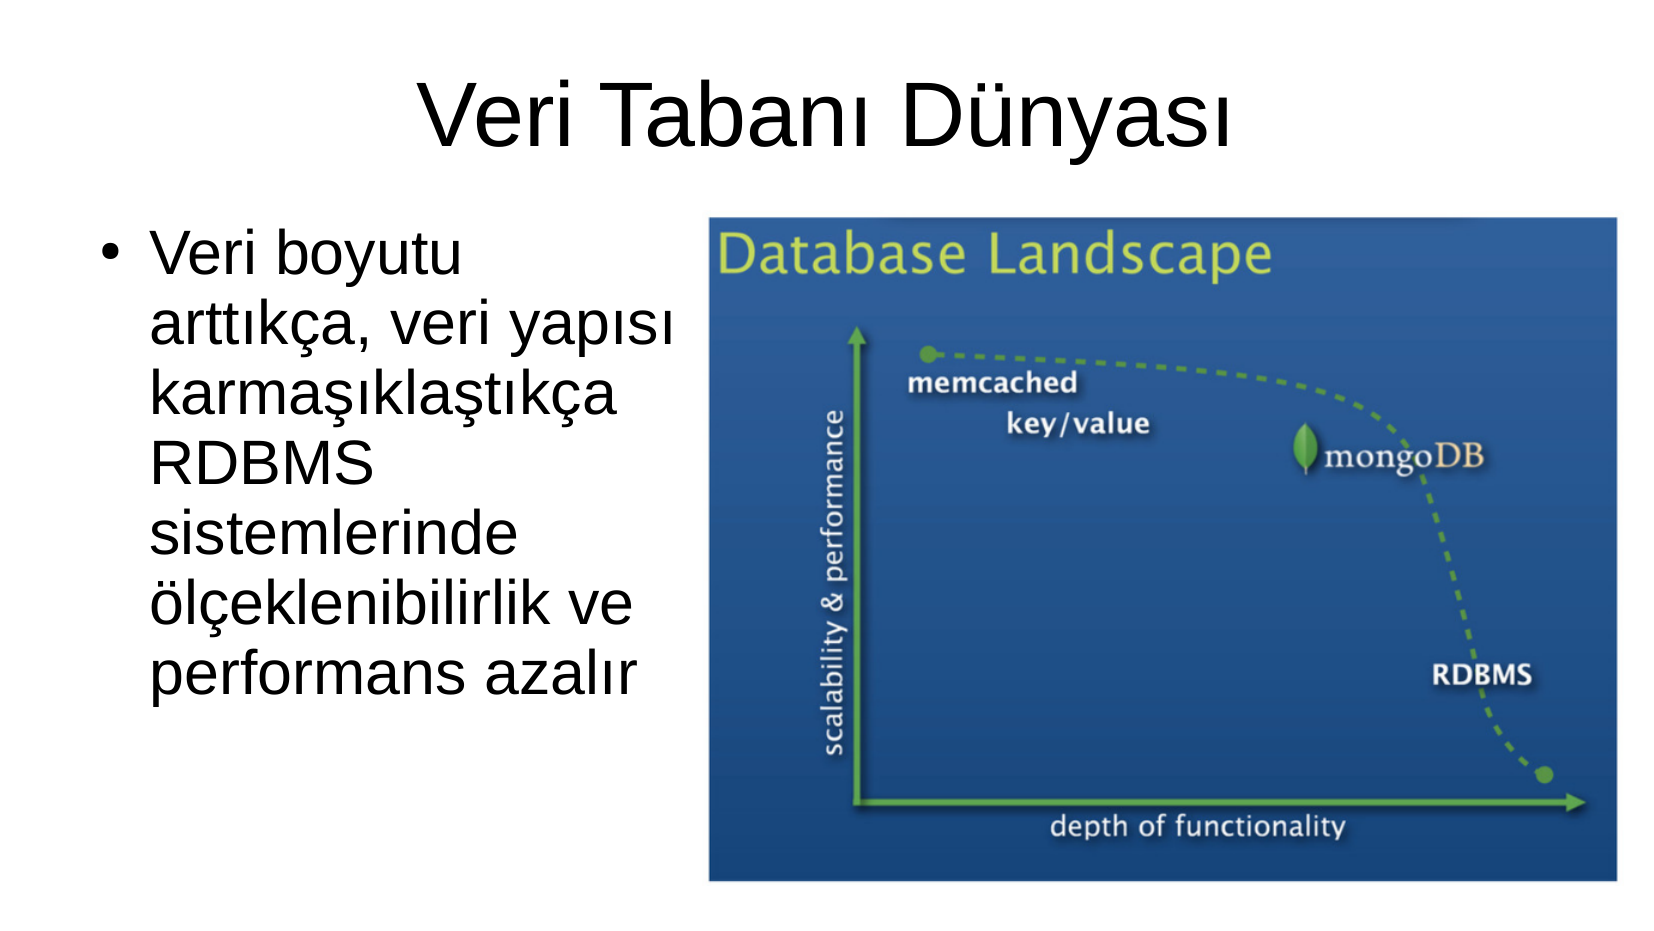

# Veri Tabanı Dünyası
Veri boyutu arttıkça, veri yapısı karmaşıklaştıkça RDBMS sistemlerinde ölçeklenibilirlik ve performans azalır